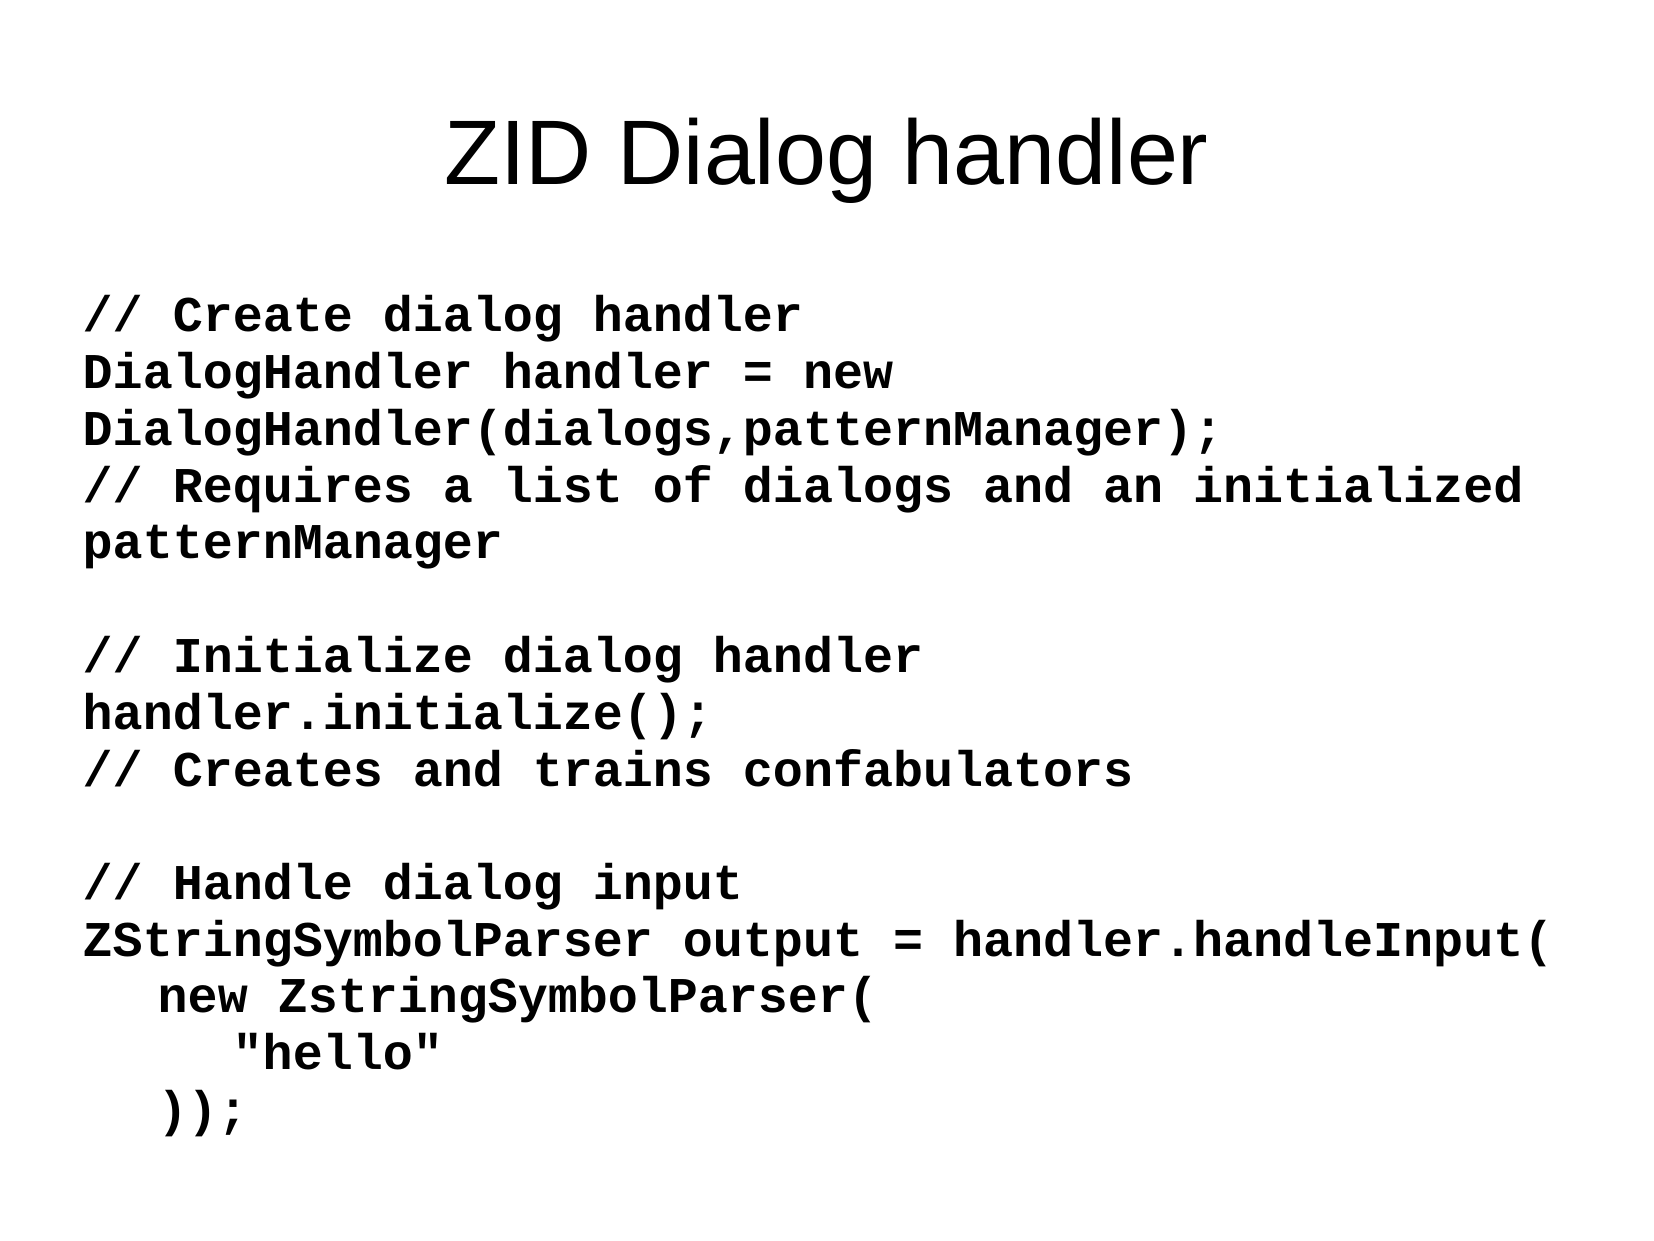

# ZID Dialog handler
// Create dialog handler
DialogHandler handler = new DialogHandler(dialogs,patternManager);
// Requires a list of dialogs and an initialized patternManager
// Initialize dialog handler
handler.initialize();
// Creates and trains confabulators
// Handle dialog input
ZStringSymbolParser output = handler.handleInput(
	new ZstringSymbolParser(
		"hello"
	));